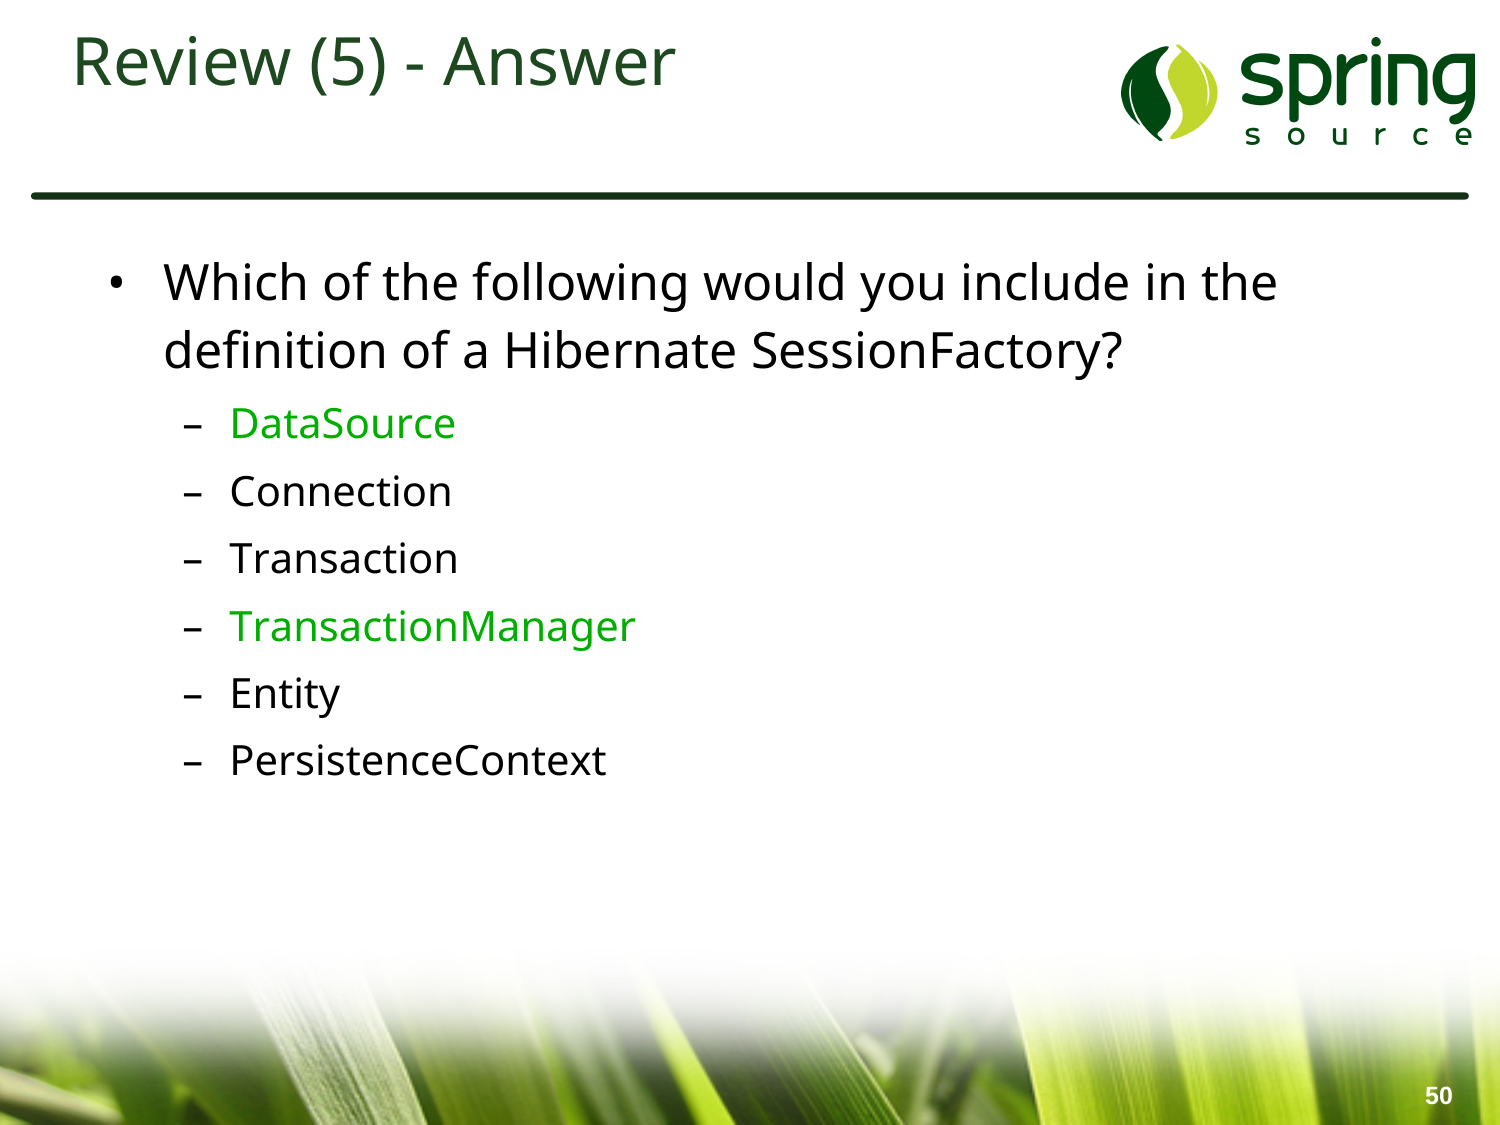

# Review (5) - Answer
Which of the following would you include in the definition of a Hibernate SessionFactory?
DataSource
Connection
Transaction
TransactionManager
Entity
PersistenceContext